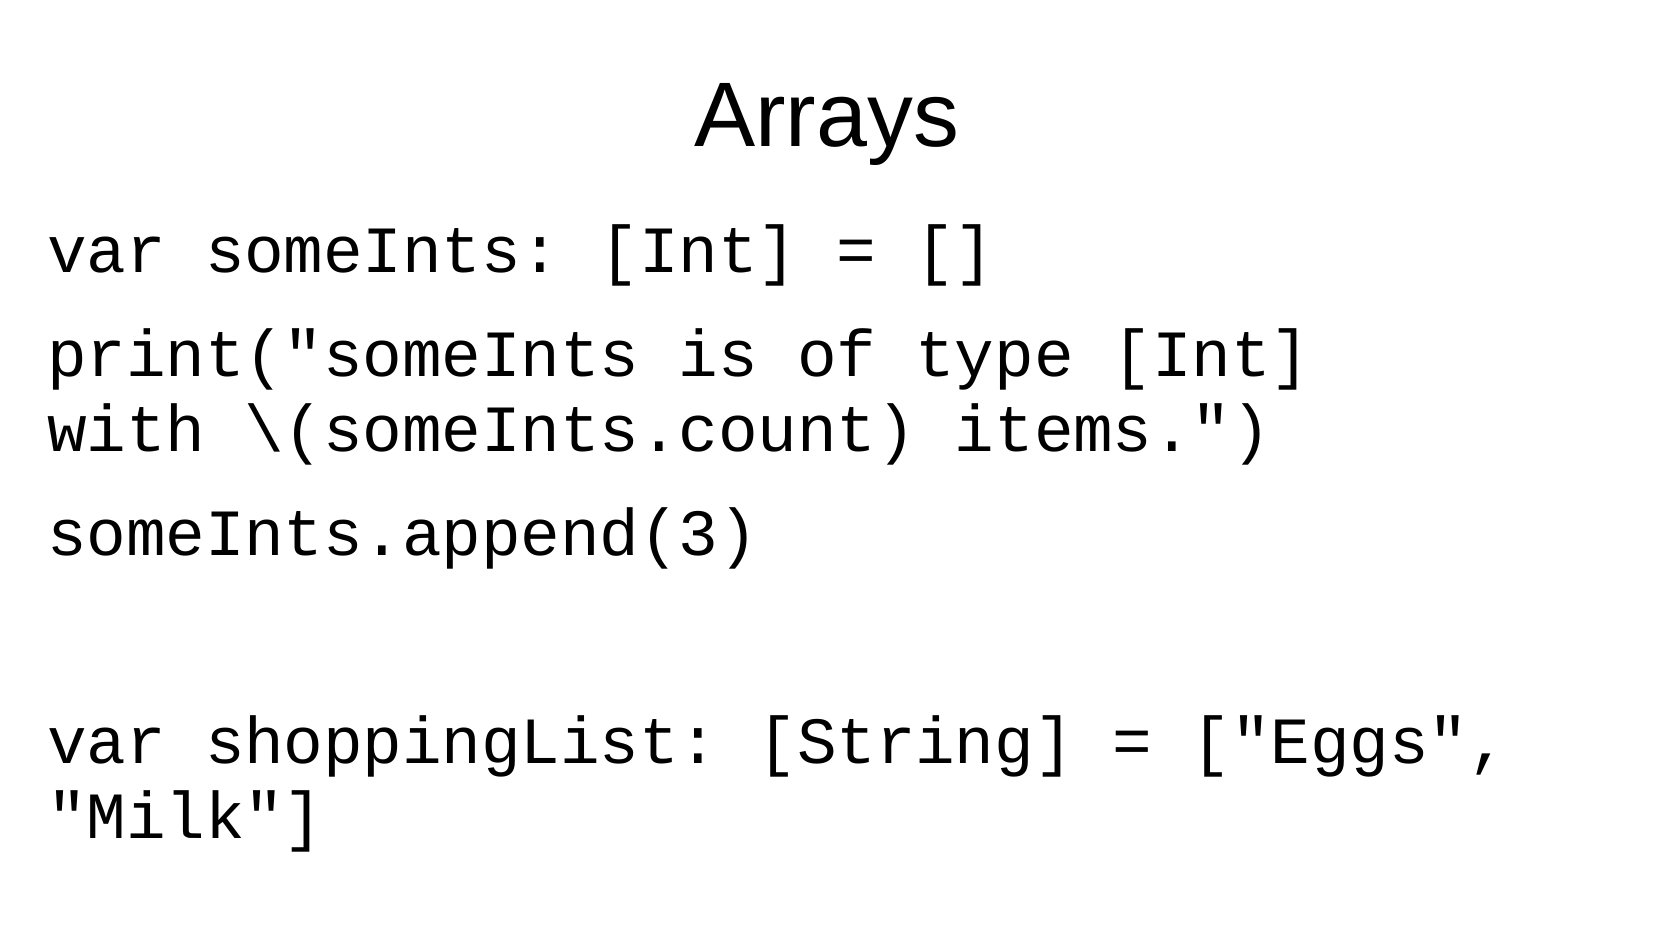

# Arrays
var someInts: [Int] = []
print("someInts is of type [Int] with \(someInts.count) items.")
someInts.append(3)
var shoppingList: [String] = ["Eggs", "Milk"]